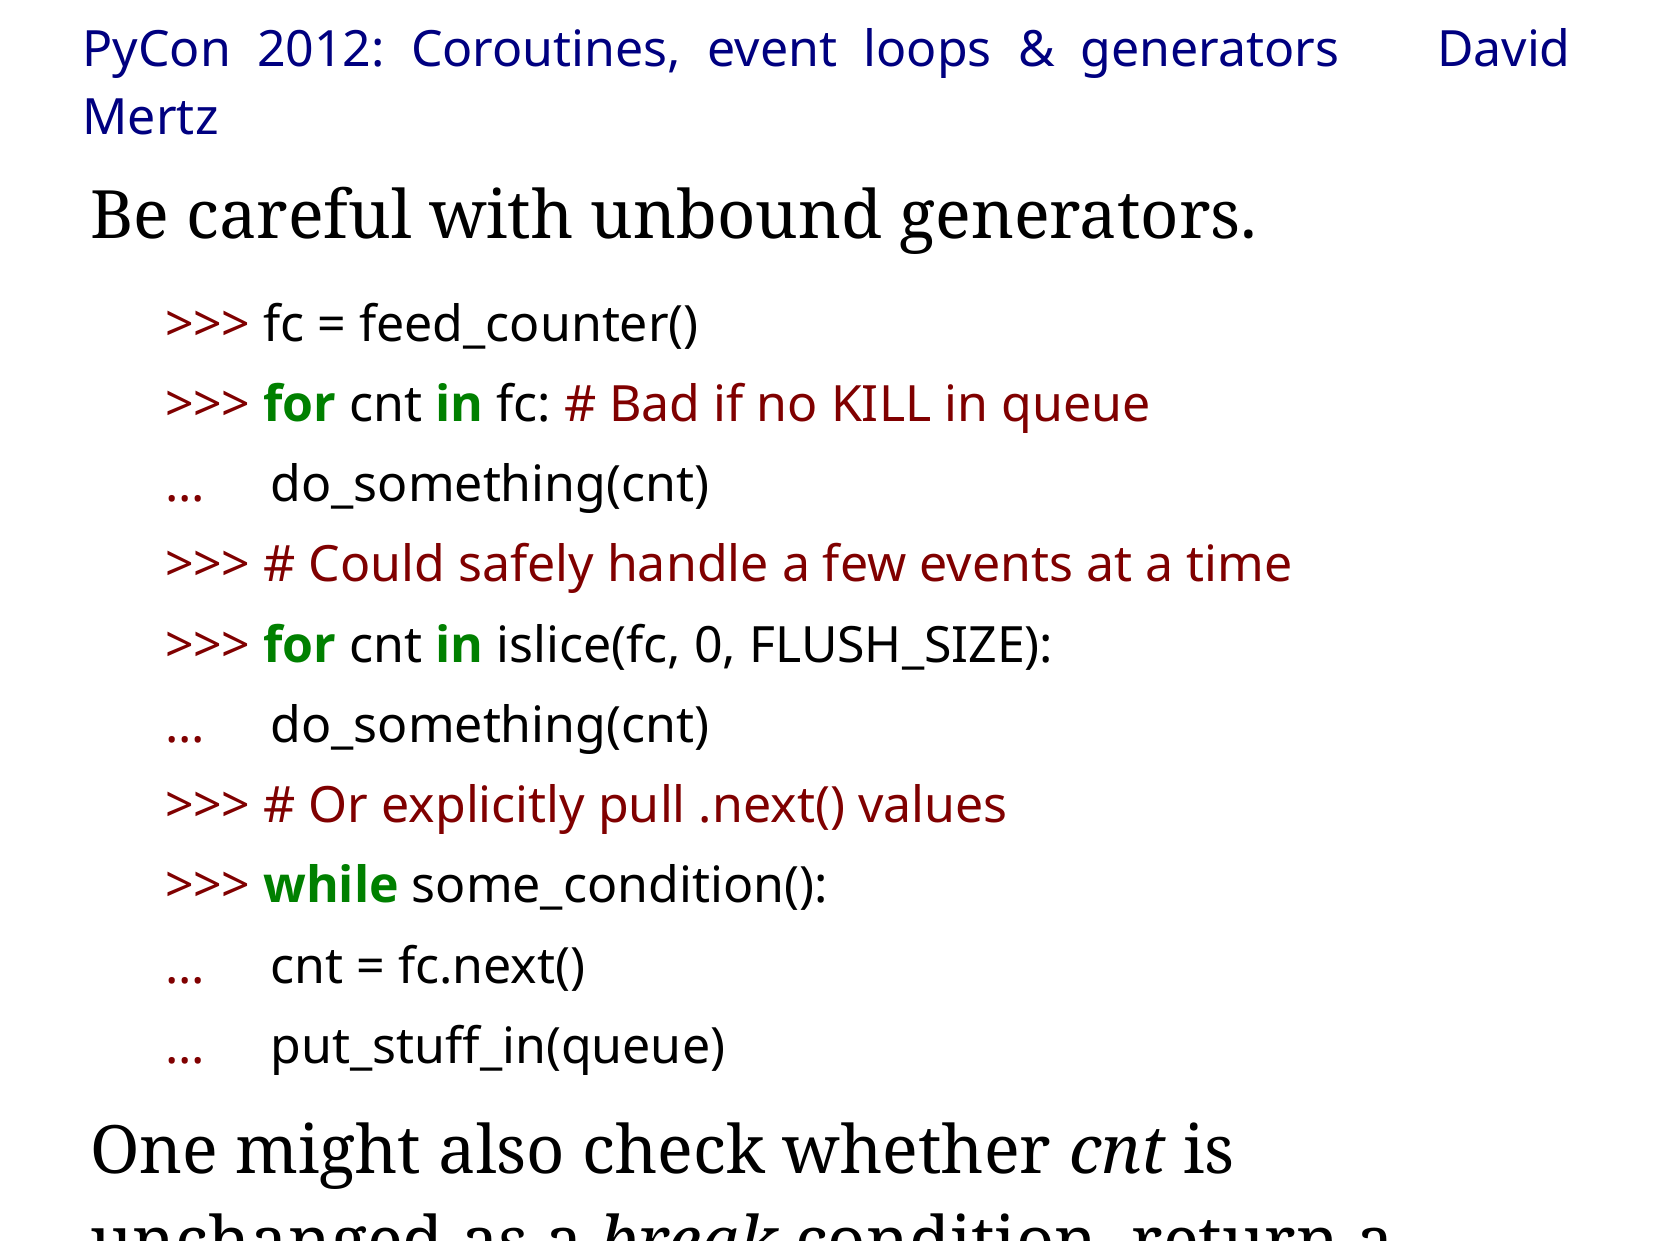

PyCon 2012: Coroutines, event loops & generators		David Mertz
# Be careful with unbound generators.
>>> fc = feed_counter()
>>> for cnt in fc: # Bad if no KILL in queue
... do_something(cnt)
>>> # Could safely handle a few events at a time
>>> for cnt in islice(fc, 0, FLUSH_SIZE):
... do_something(cnt)
>>> # Or explicitly pull .next() values
>>> while some_condition():
... cnt = fc.next()
... put_stuff_in(queue)
One might also check whether cnt is unchanged as a break condition, return a special EMPTY signal instead of count, etc.